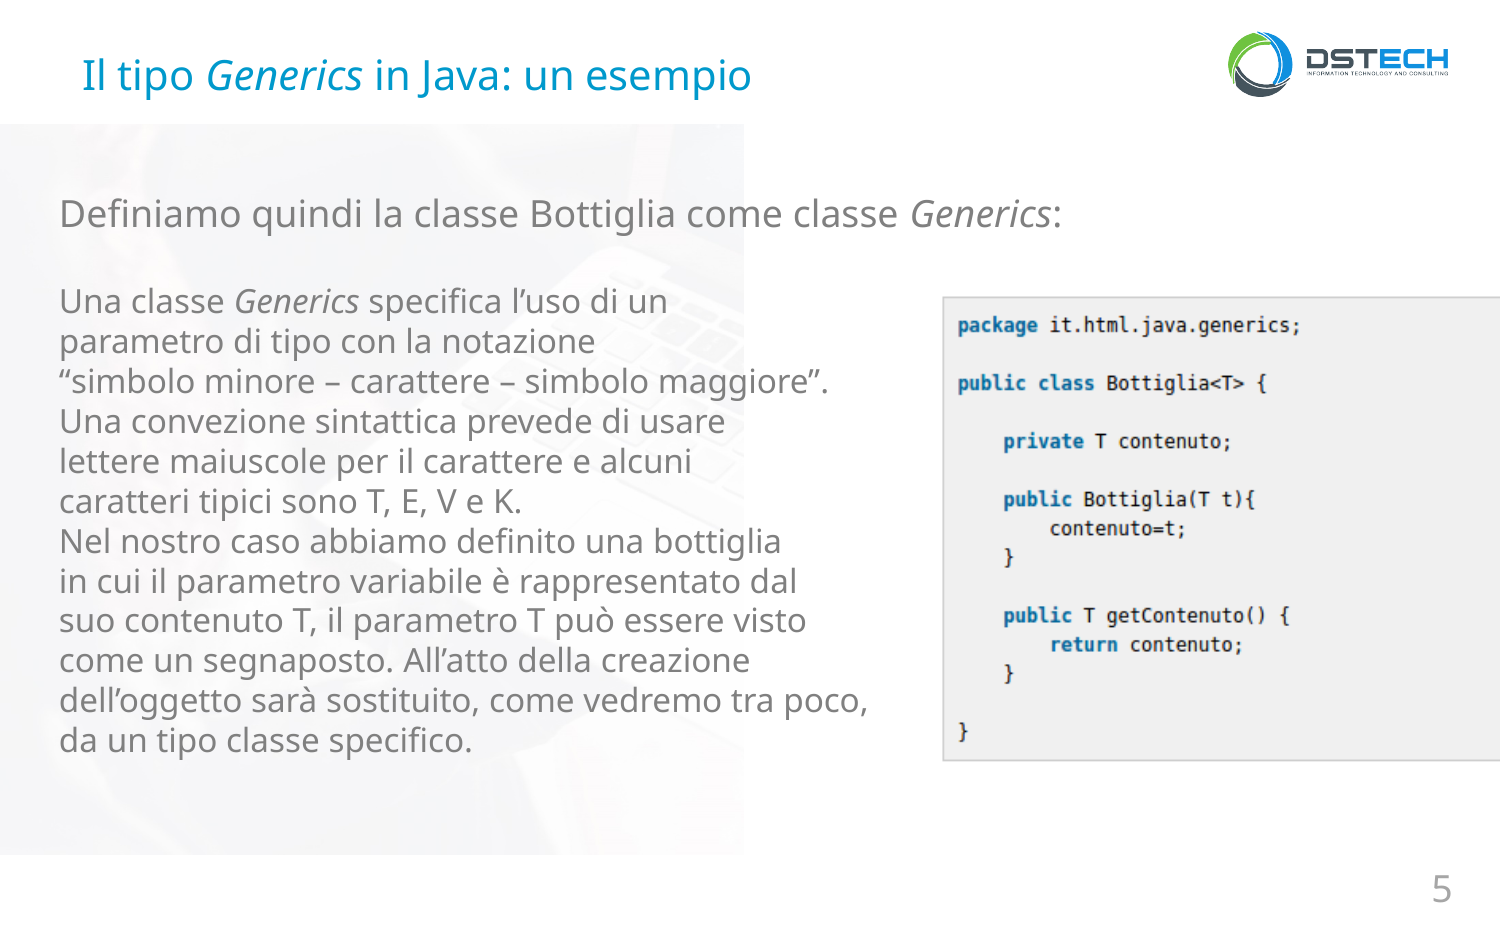

Il tipo Generics in Java: un esempio
Definiamo quindi la classe Bottiglia come classe Generics:
Una classe Generics specifica l’uso di un
parametro di tipo con la notazione
“simbolo minore – carattere – simbolo maggiore”.
Una convezione sintattica prevede di usare
lettere maiuscole per il carattere e alcuni
caratteri tipici sono T, E, V e K.
Nel nostro caso abbiamo definito una bottiglia
in cui il parametro variabile è rappresentato dal
suo contenuto T, il parametro T può essere visto
come un segnaposto. All’atto della creazione
dell’oggetto sarà sostituito, come vedremo tra poco,
da un tipo classe specifico.
5